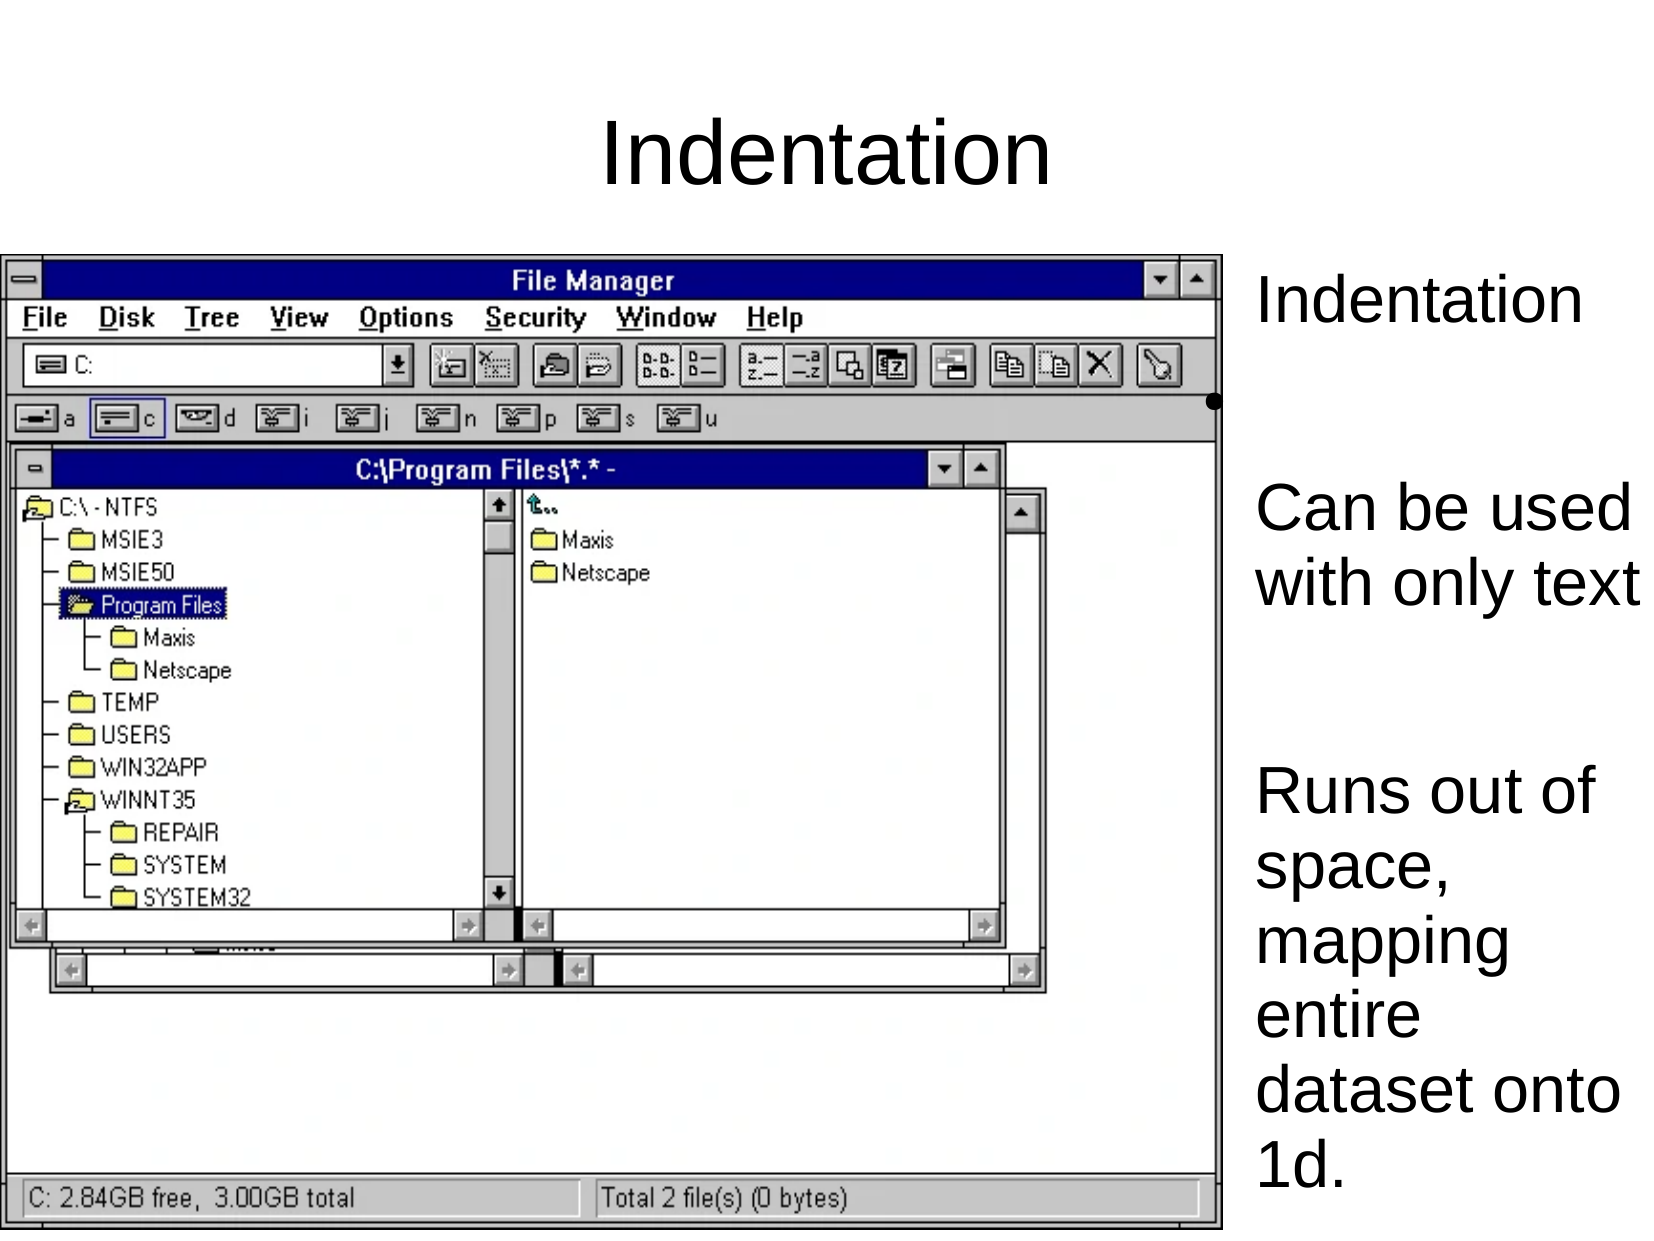

# Indentation
Indentation
Can be used with only text
Runs out of space, mapping entire dataset onto 1d.
Indentation